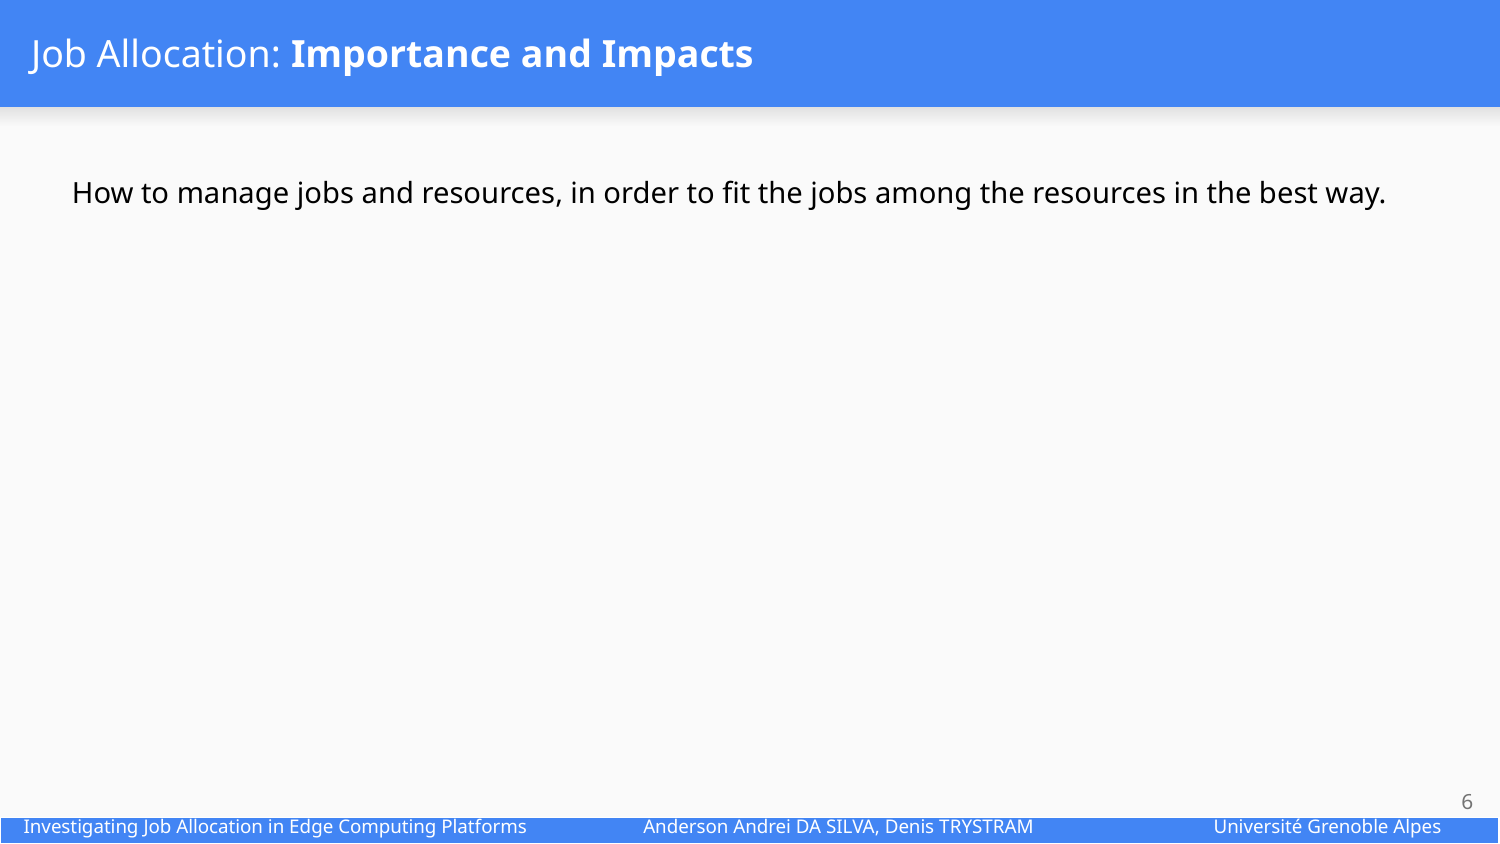

# Job Allocation: Importance and Impacts
How to manage jobs and resources, in order to fit the jobs among the resources in the best way.
Investigating Job Allocation in Edge Computing Platforms
Anderson Andrei DA SILVA, Denis TRYSTRAM
Université Grenoble Alpes